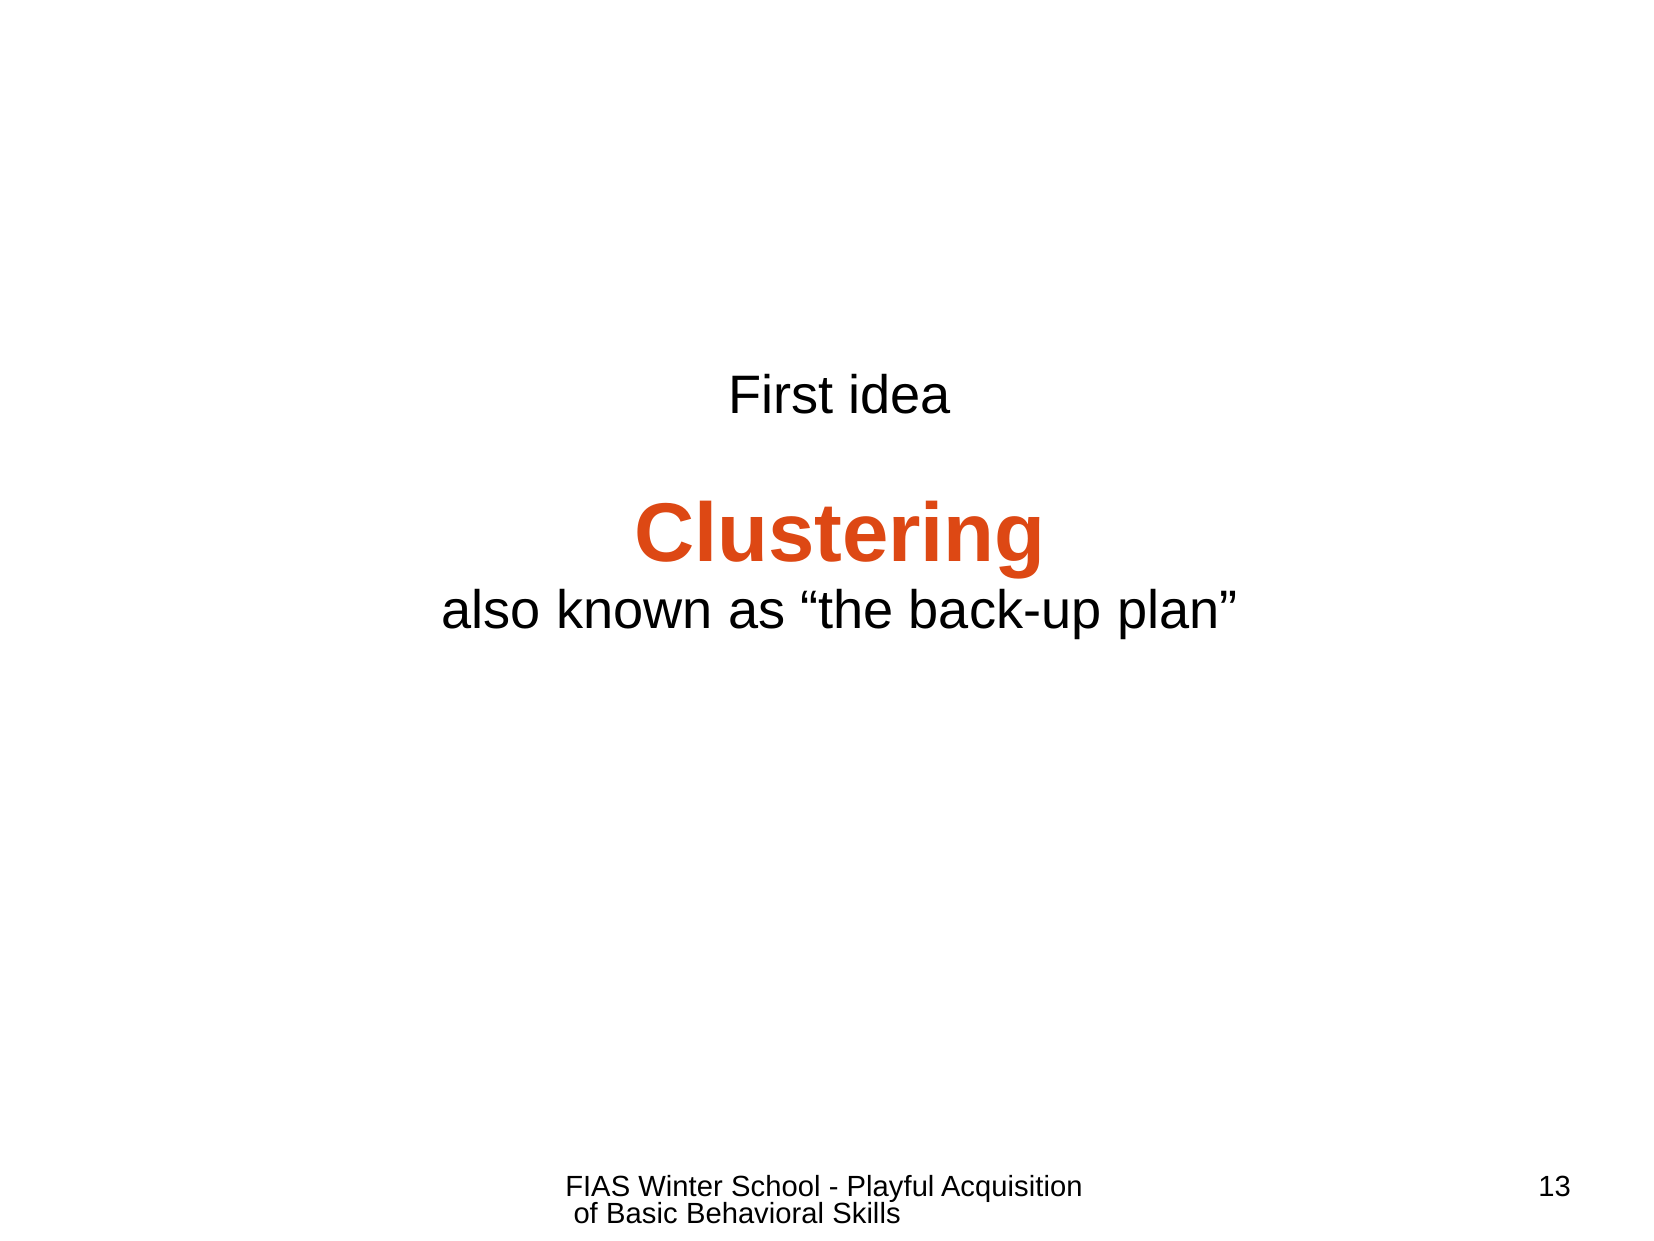

First idea
Clustering
also known as “the back-up plan”
FIAS Winter School - Playful Acquisition of Basic Behavioral Skills
13